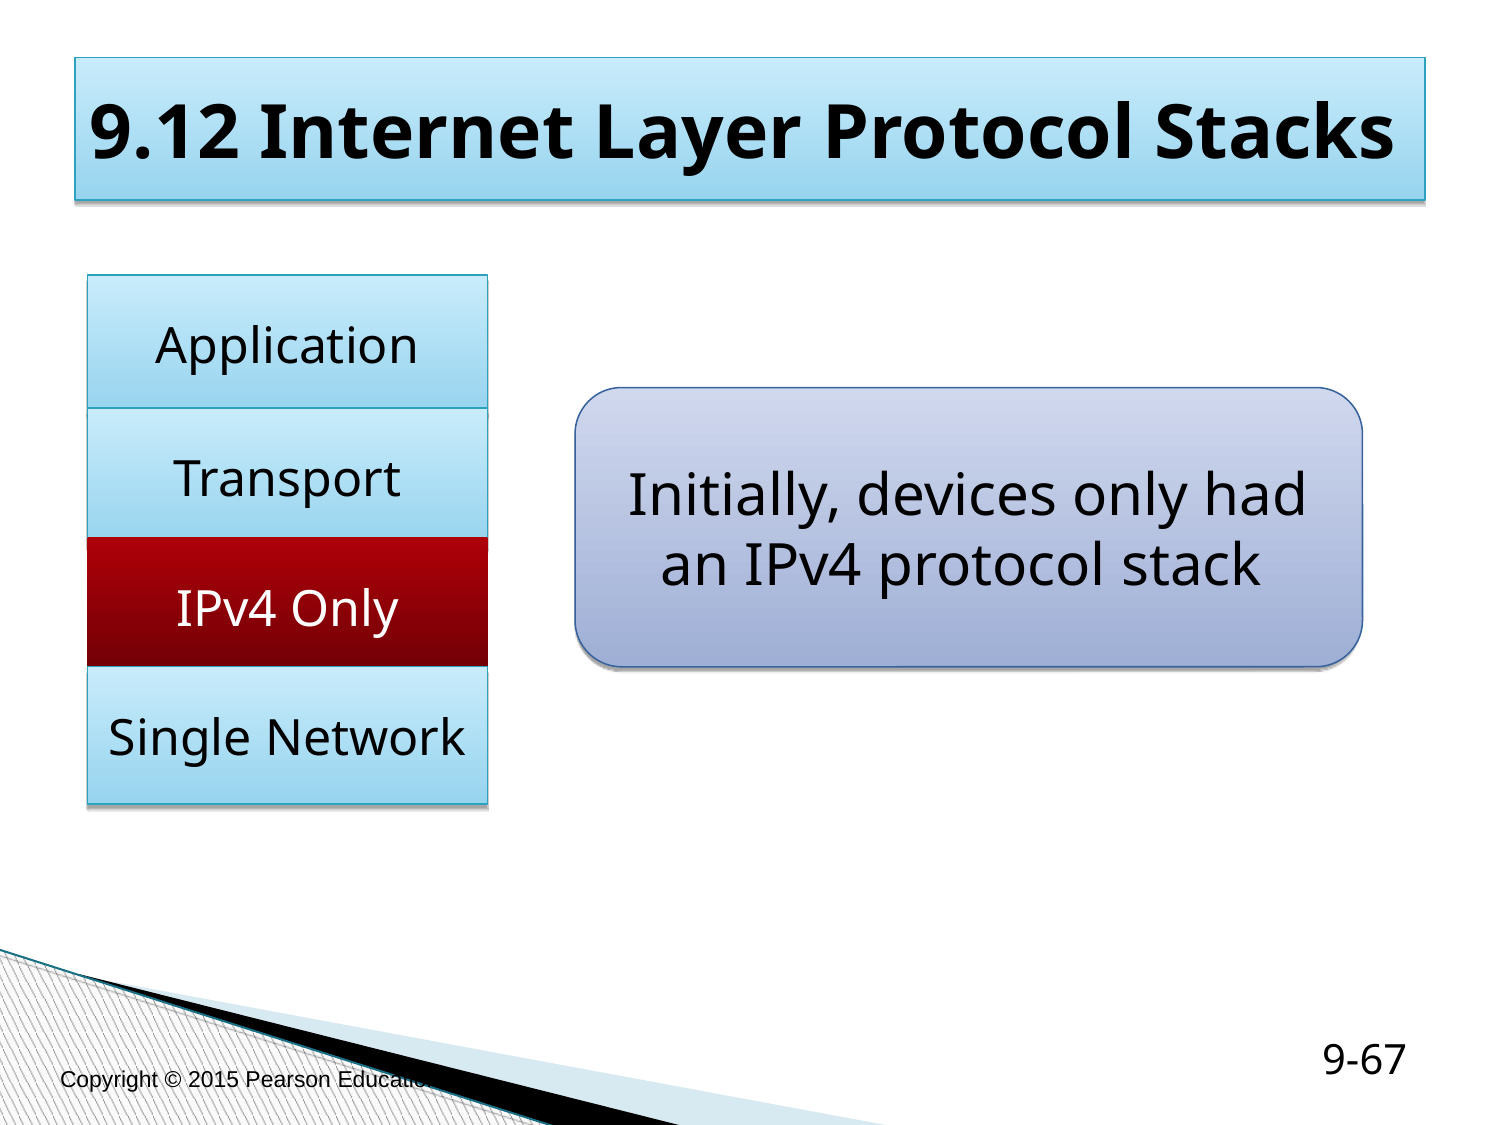

# 9.12 Internet Layer Protocol Stacks
Application
Initially, devices only had an IPv4 protocol stack
Transport
IPv4 Only
Single Network
Copyright © 2015 Pearson Education, Inc.